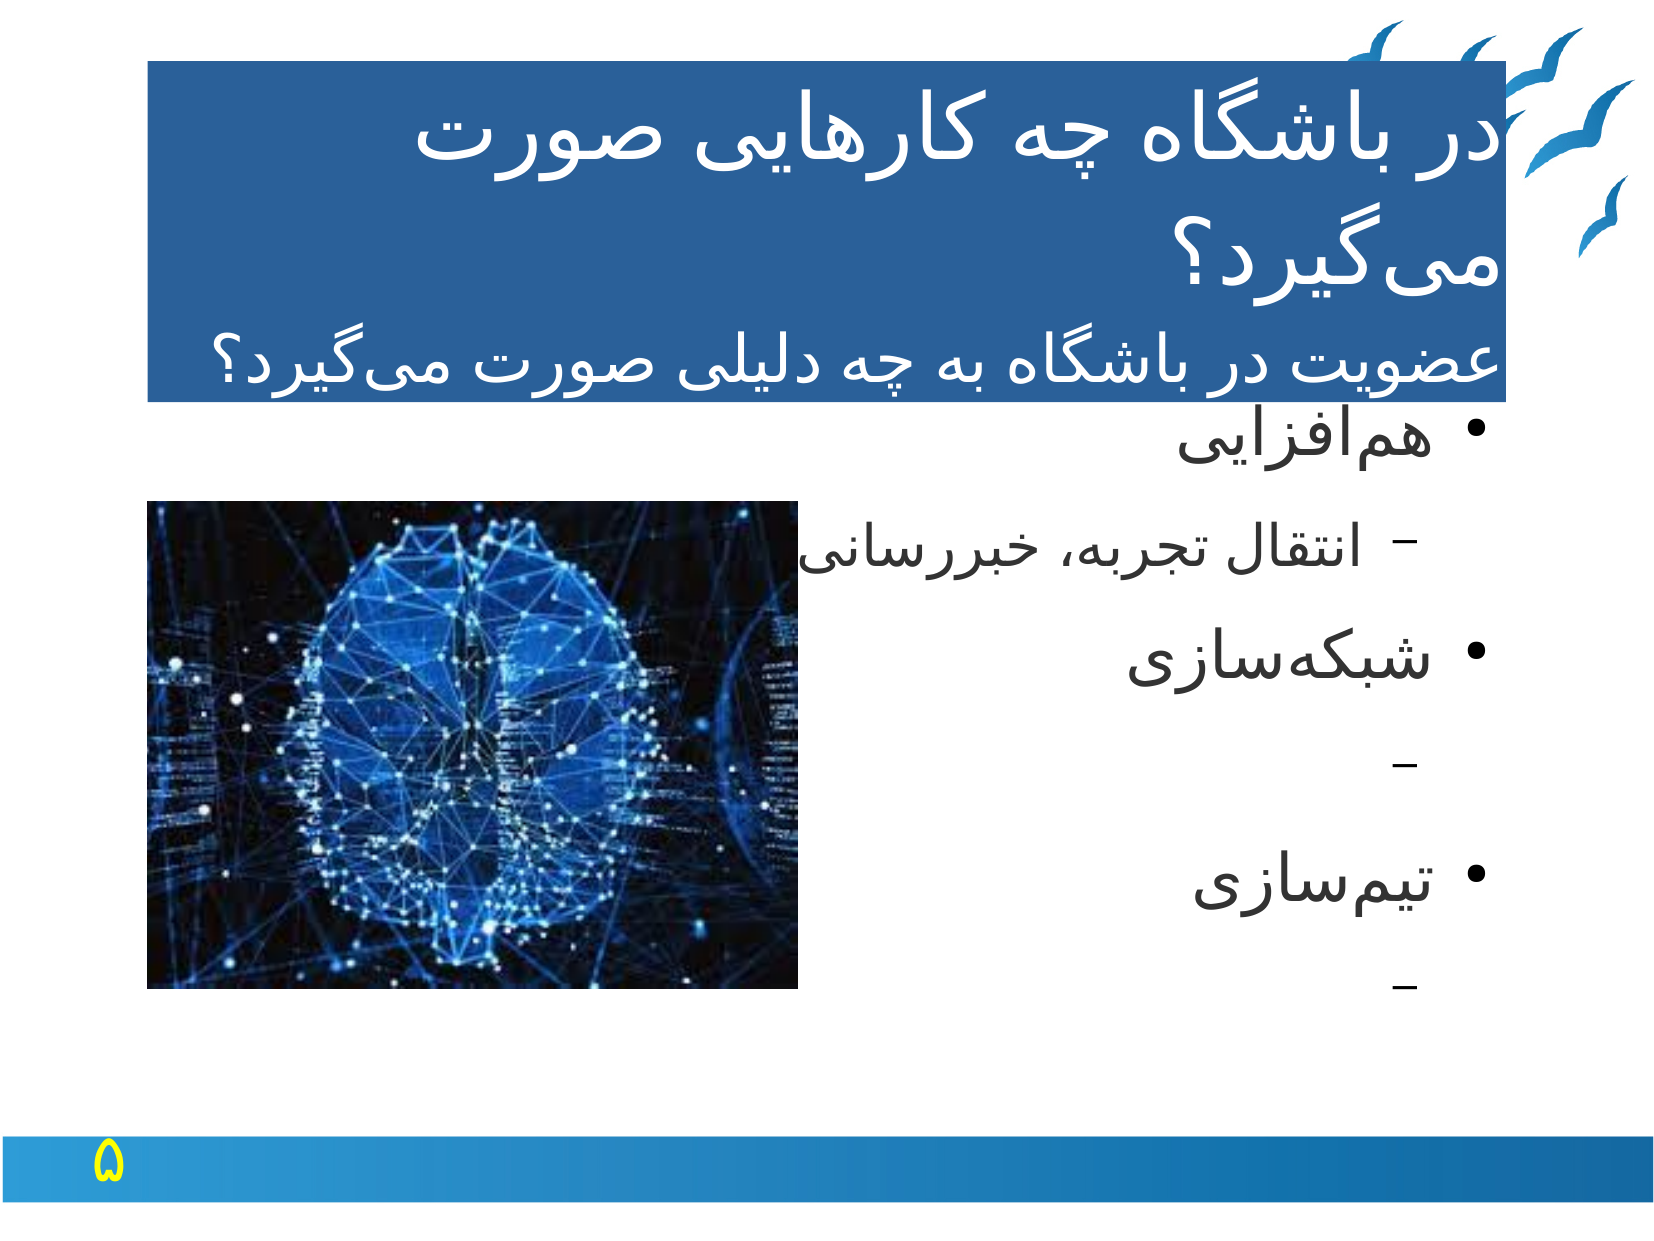

# در باشگاه چه کارهایی صورت می‌گیرد؟ عضویت در باشگاه به چه دلیلی صورت می‌گیرد؟
هم‌افزایی
انتقال تجربه، خبررسانی
شبکه‌سازی
تیم‌سازی
 ۵